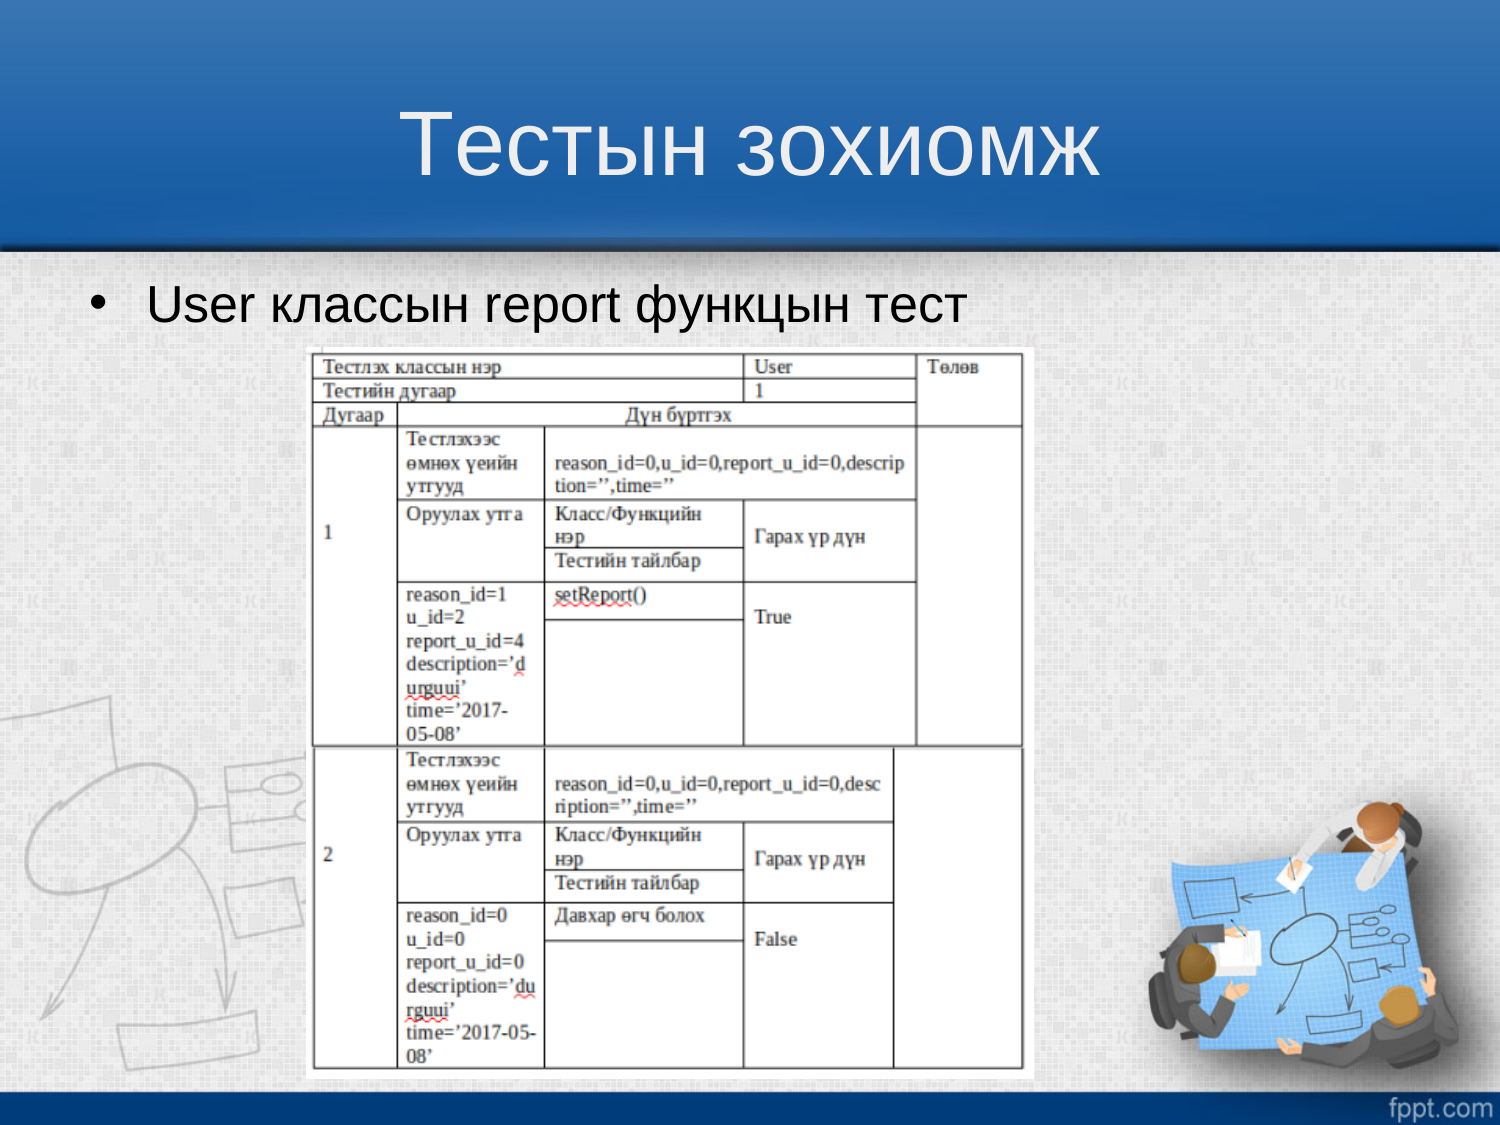

# Тестын зохиомж
User классын report функцын тест